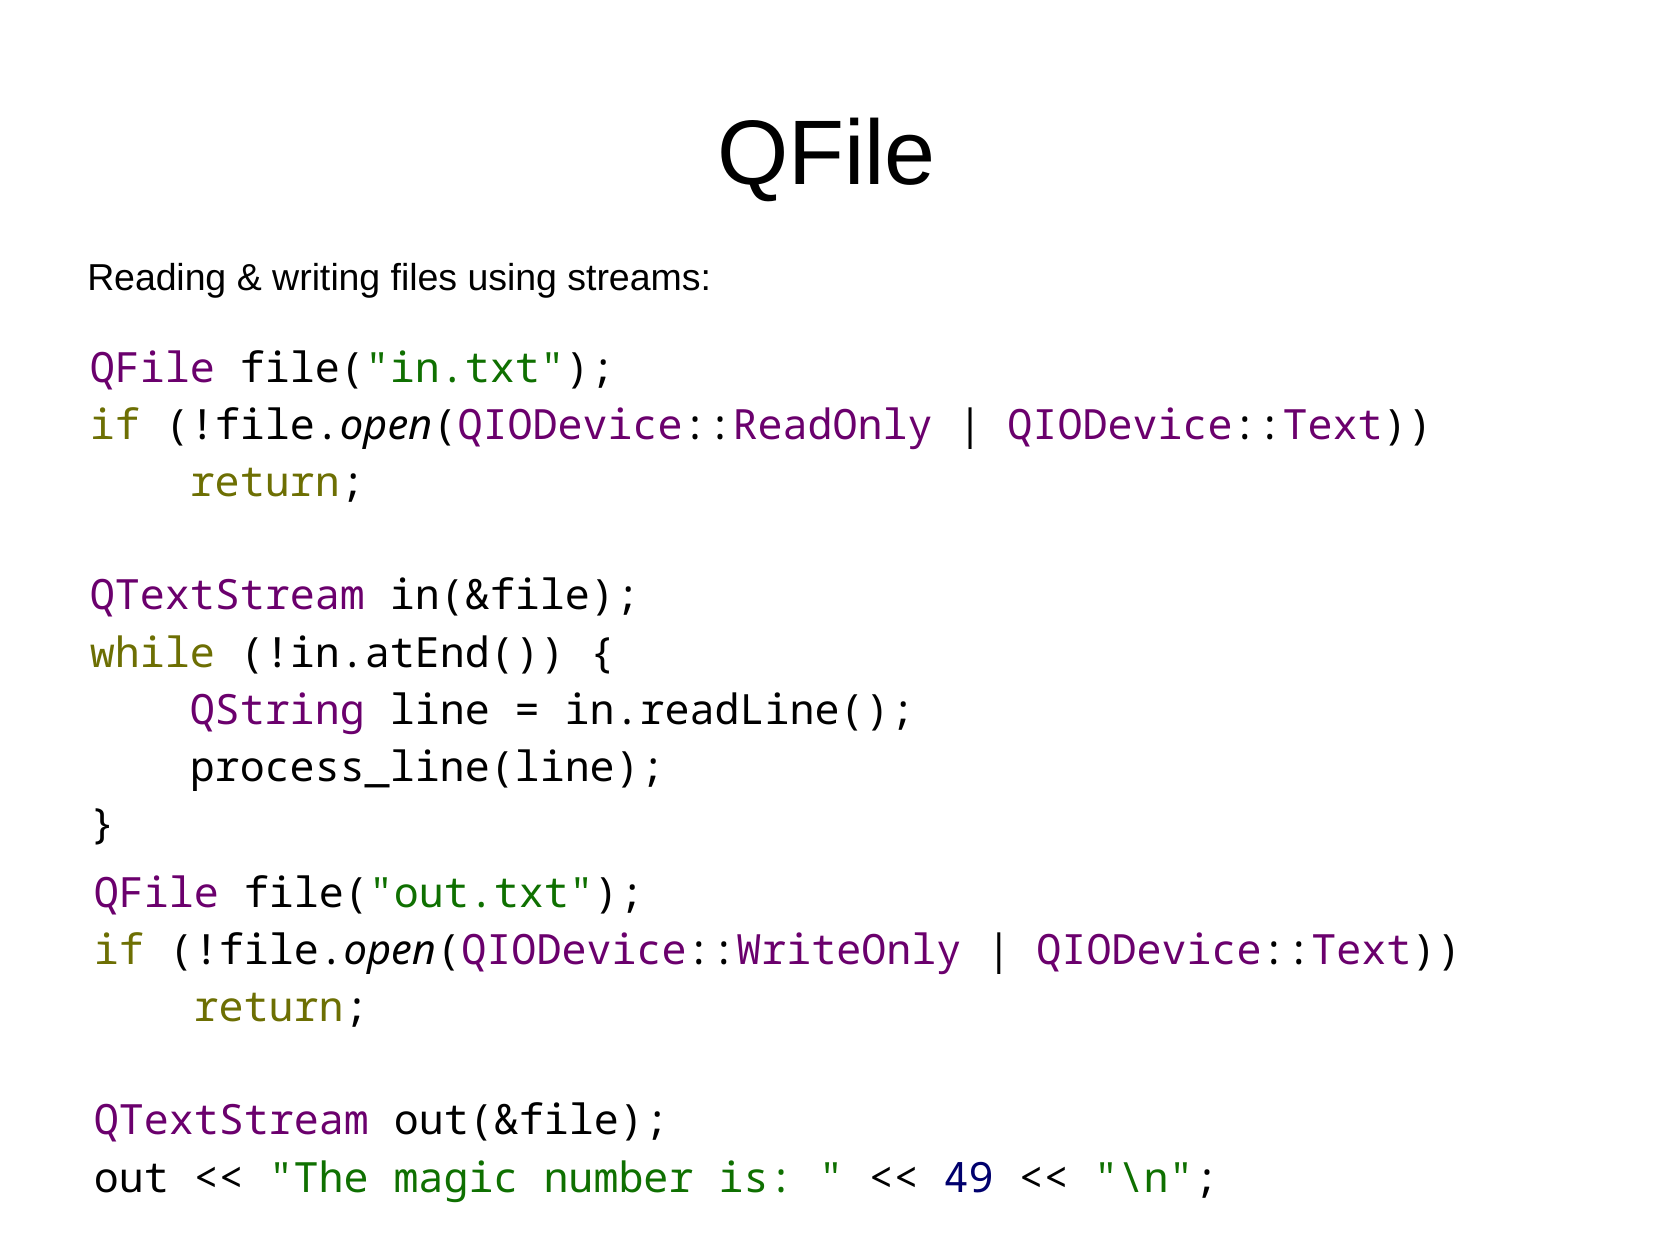

# QFile
Reading & writing files using streams:
QFile file("in.txt");
if (!file.open(QIODevice::ReadOnly | QIODevice::Text))
 return;
QTextStream in(&file);
while (!in.atEnd()) {
 QString line = in.readLine();
 process_line(line);
}
QFile file("out.txt");
if (!file.open(QIODevice::WriteOnly | QIODevice::Text))
 return;
QTextStream out(&file);
out << "The magic number is: " << 49 << "\n";